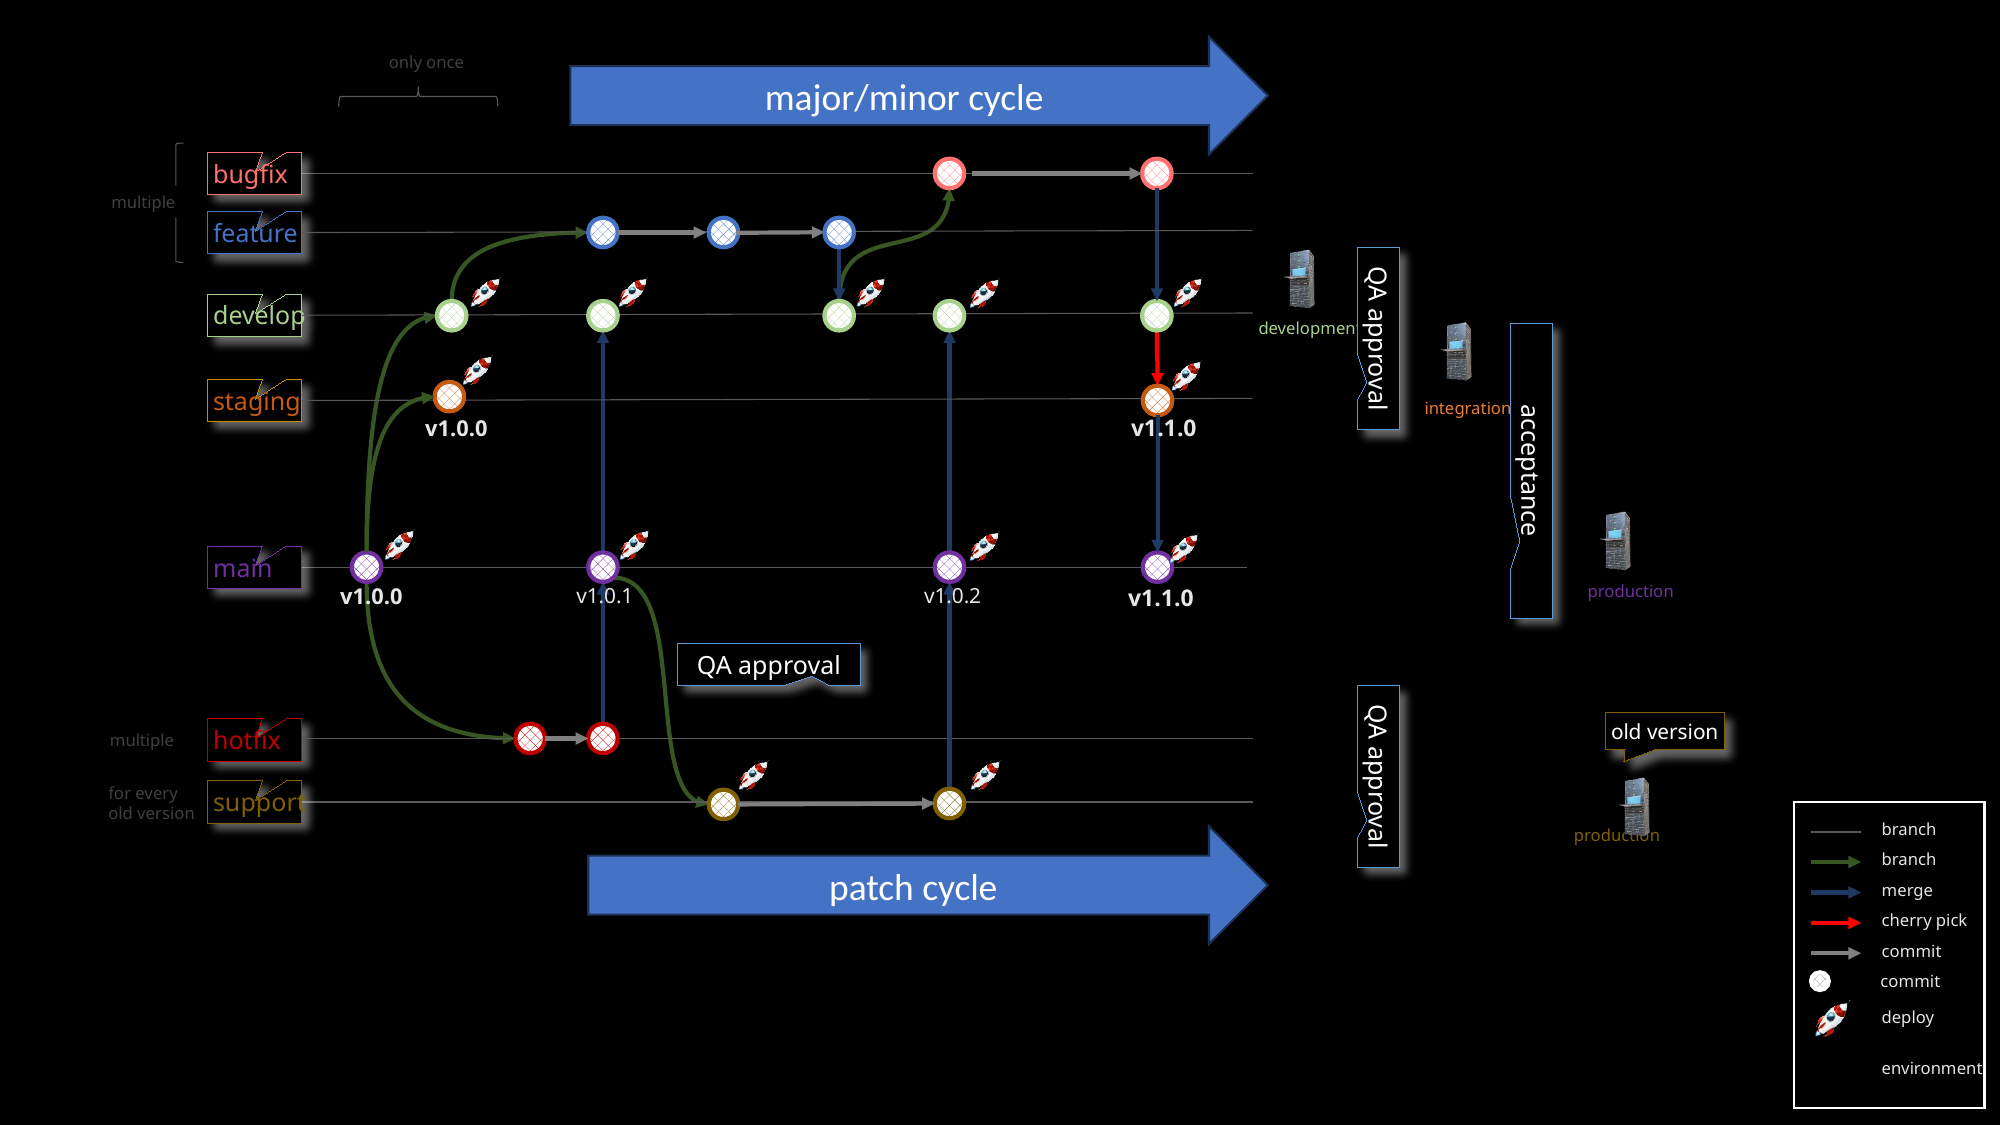

# 4. flow
major/minor cycle
only once
bugfix
multiple
feature
develop
development
QA approval
staging
integration
v1.1.0
v1.0.0
acceptance
main
production
v1.0.0
v1.0.1
v1.0.2
v1.1.0
QA approval
old version
hotfix
multiple
QA approval
production
for every
old version
support
branch
branch
merge
cherry pick
commit
commit
deploy
environment
patch cycle